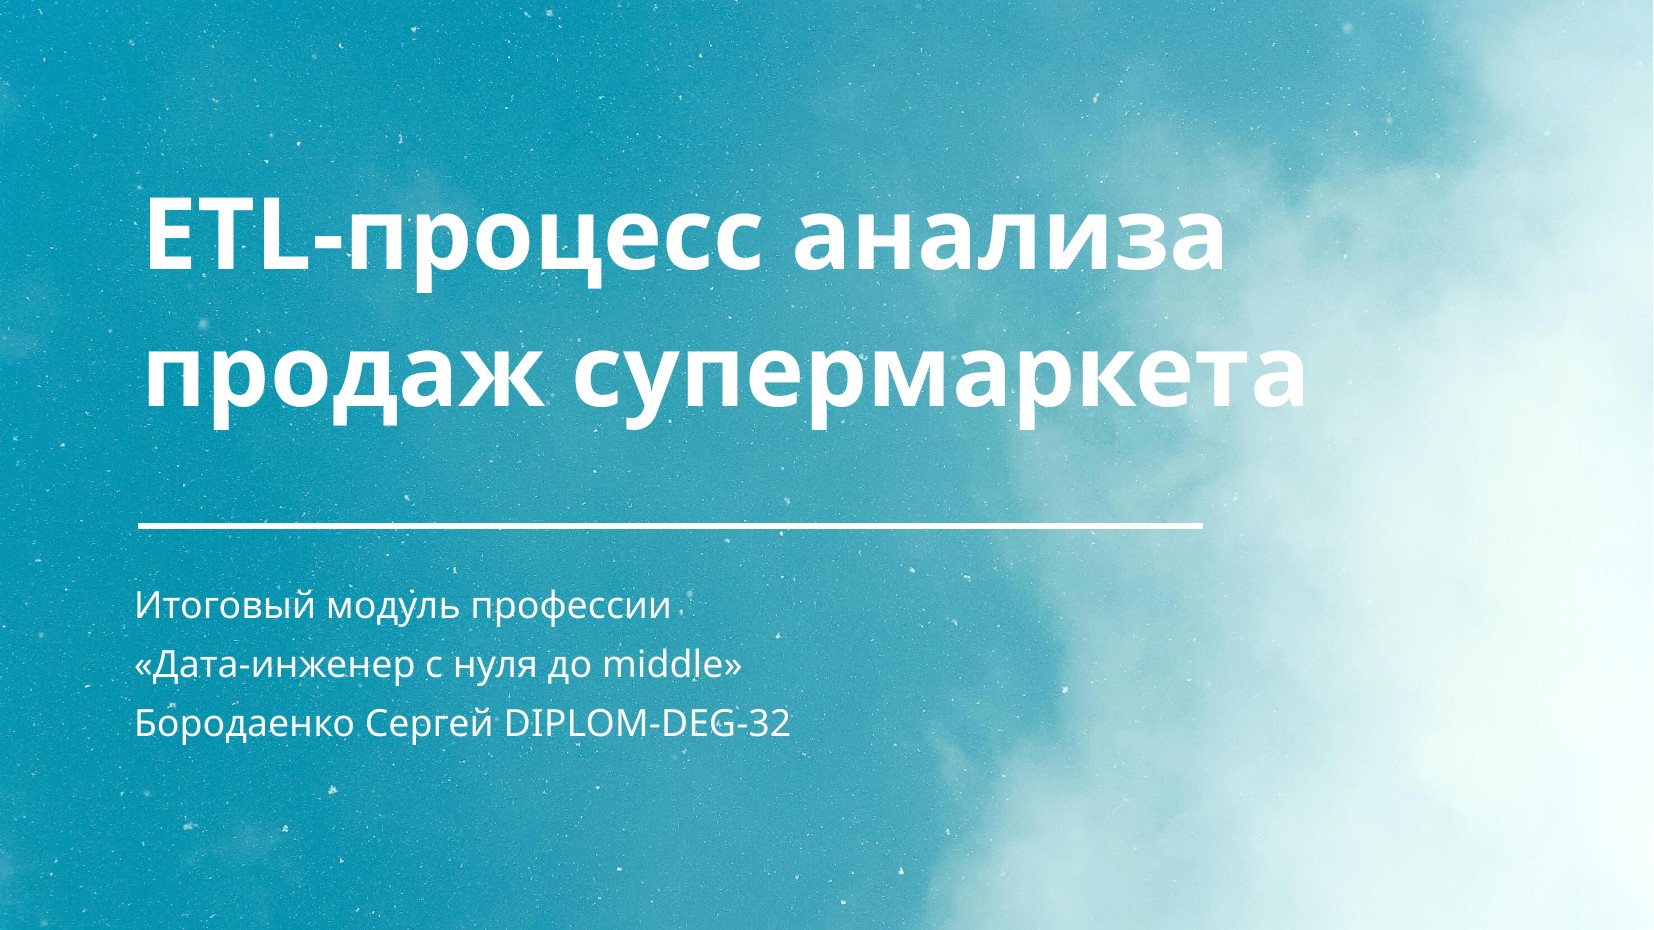

# ETL-процесс анализа продаж супермаркета
Итоговый модуль профессии
«Дата-инженер с нуля до middle»
Бородаенко Сергей DIPLOM-DEG-32